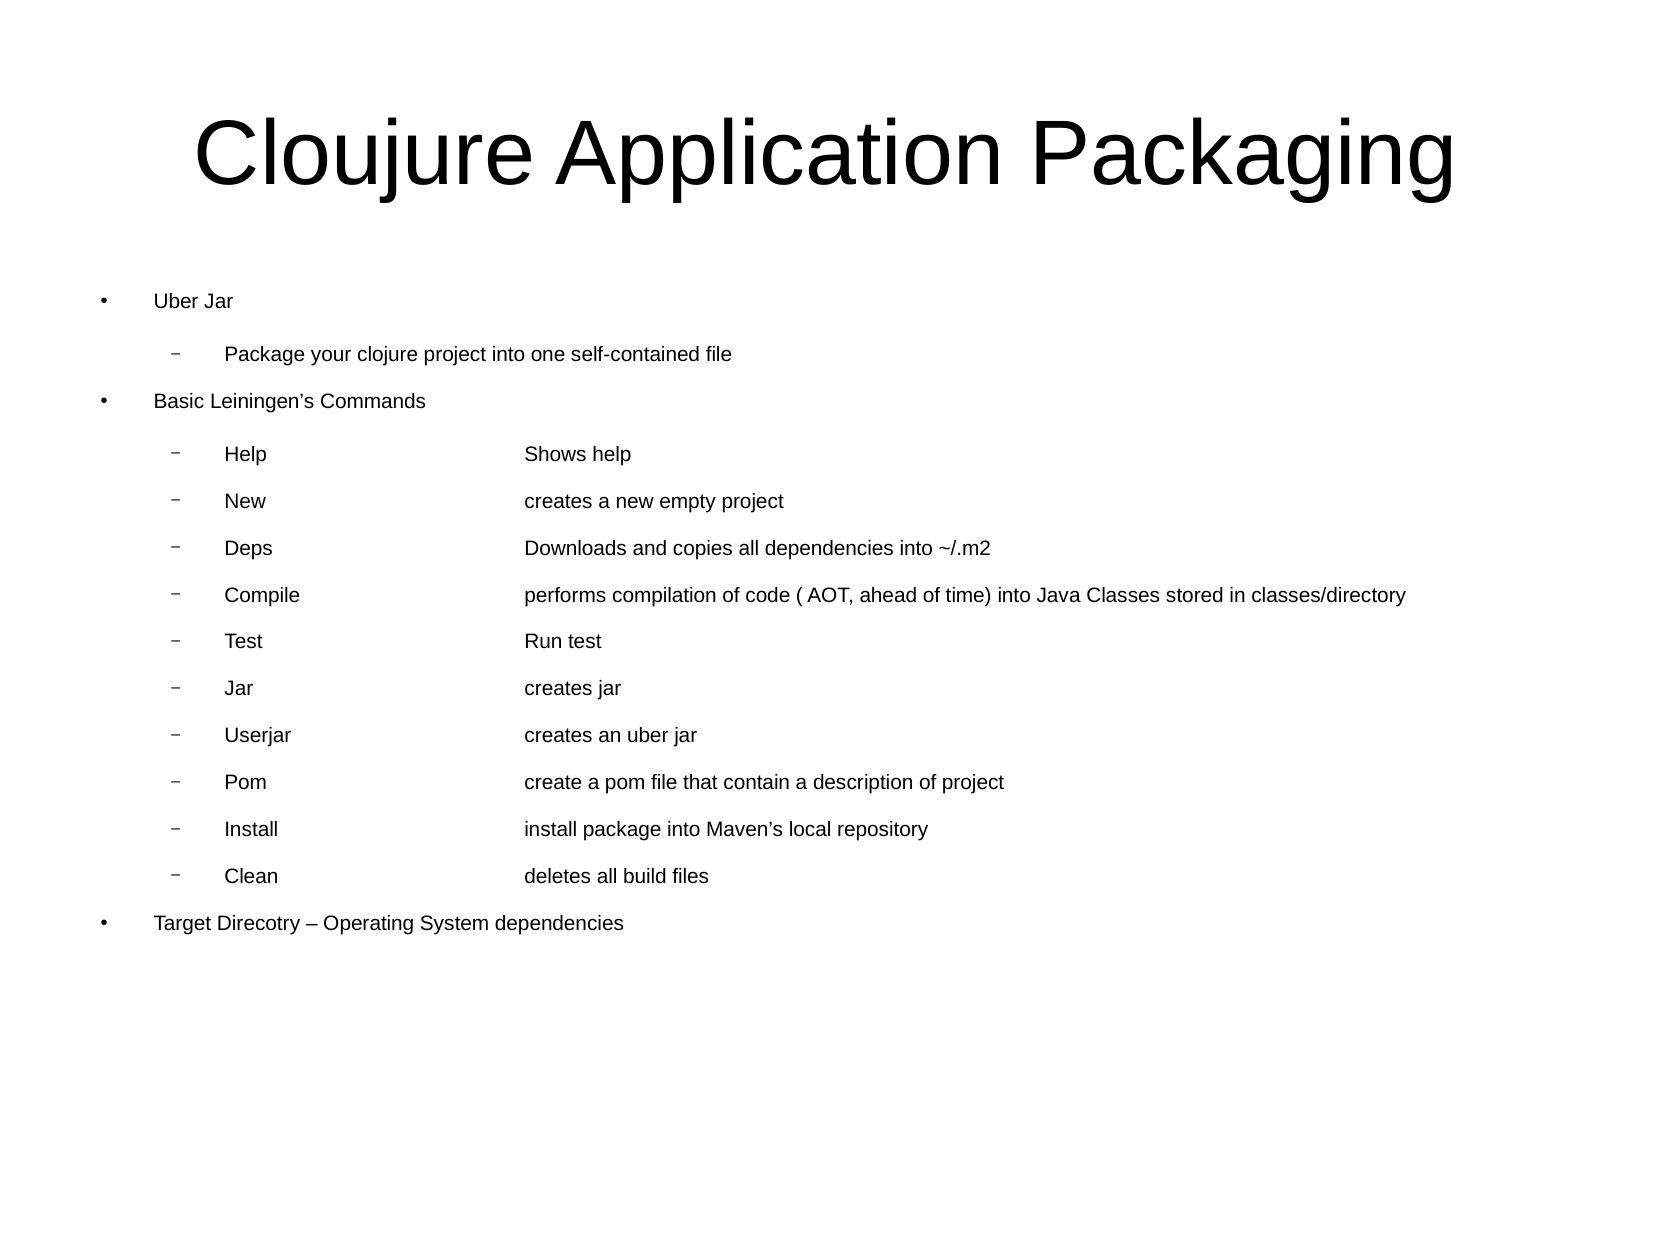

# Cloujure Application Packaging
Uber Jar
Package your clojure project into one self-contained file
Basic Leiningen’s Commands
Help				Shows help
New				creates a new empty project
Deps 				Downloads and copies all dependencies into ~/.m2
Compile			performs compilation of code ( AOT, ahead of time) into Java Classes stored in classes/directory
Test				Run test
Jar				creates jar
Userjar				creates an uber jar
Pom				create a pom file that contain a description of project
Install				install package into Maven’s local repository
Clean				deletes all build files
Target Direcotry – Operating System dependencies